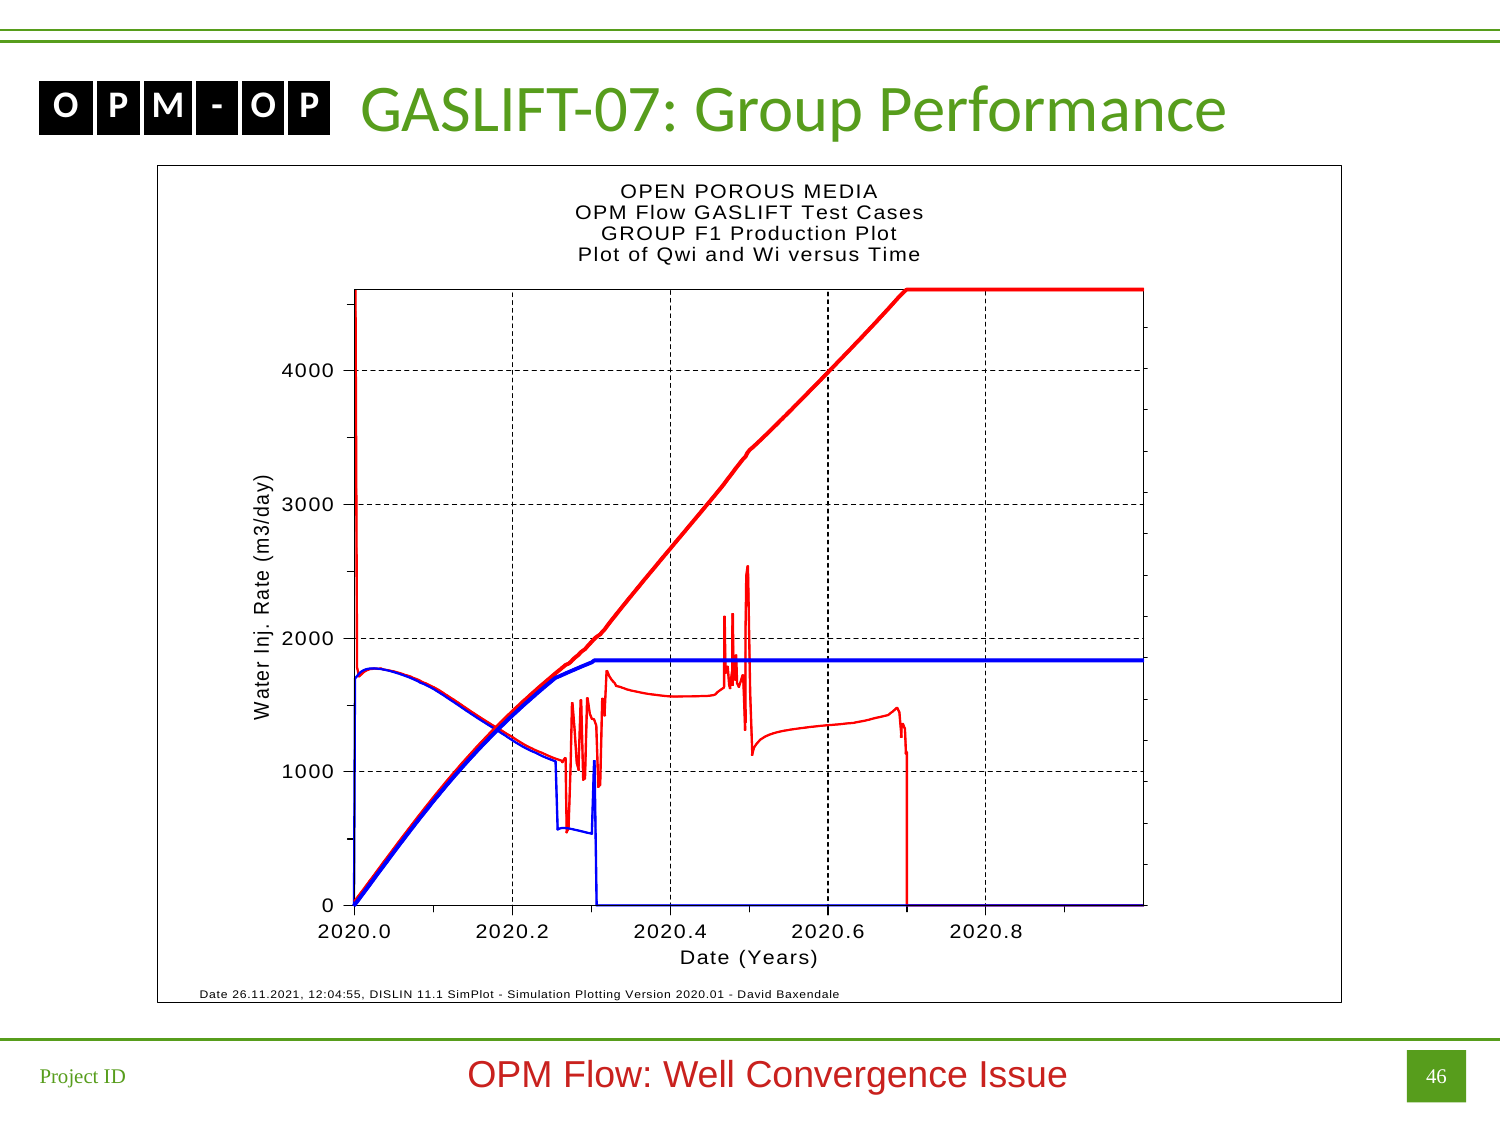

# GASLIFT-07: Group Performance
OPM Flow: Well Convergence Issue
Project ID
46